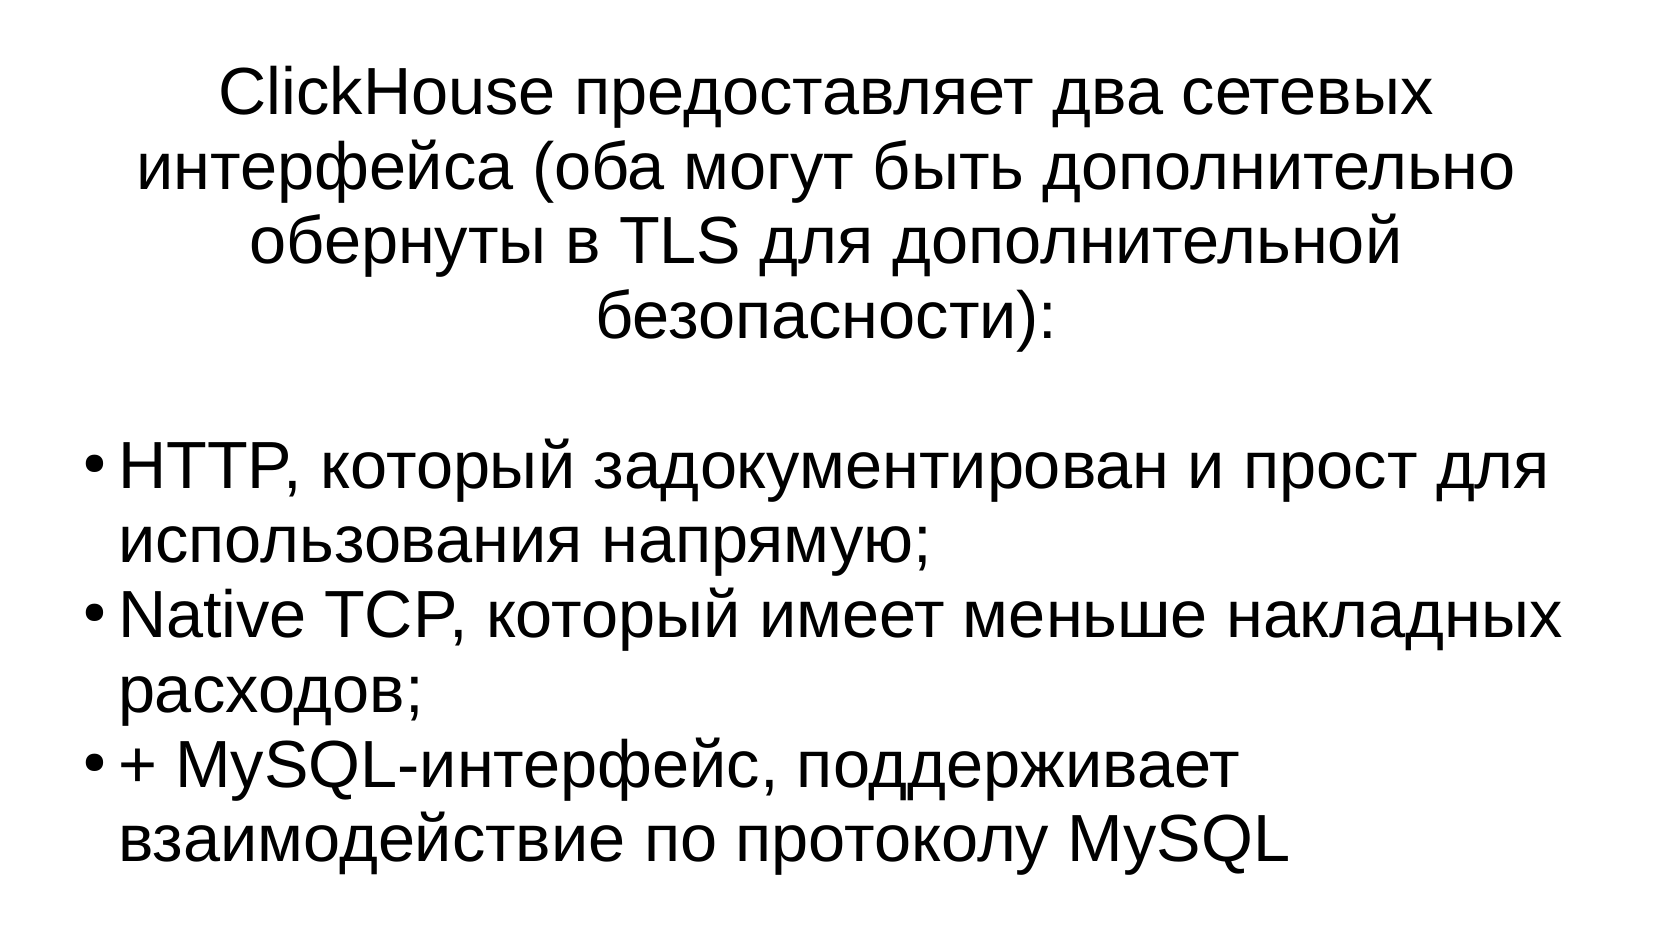

# ClickHouse предоставляет два сетевых интерфейса (оба могут быть дополнительно обернуты в TLS для дополнительной безопасности):
HTTP, который задокументирован и прост для использования напрямую;
Native TCP, который имеет меньше накладных расходов;
+ MySQL-интерфейс, поддерживает взаимодействие по протоколу MySQL